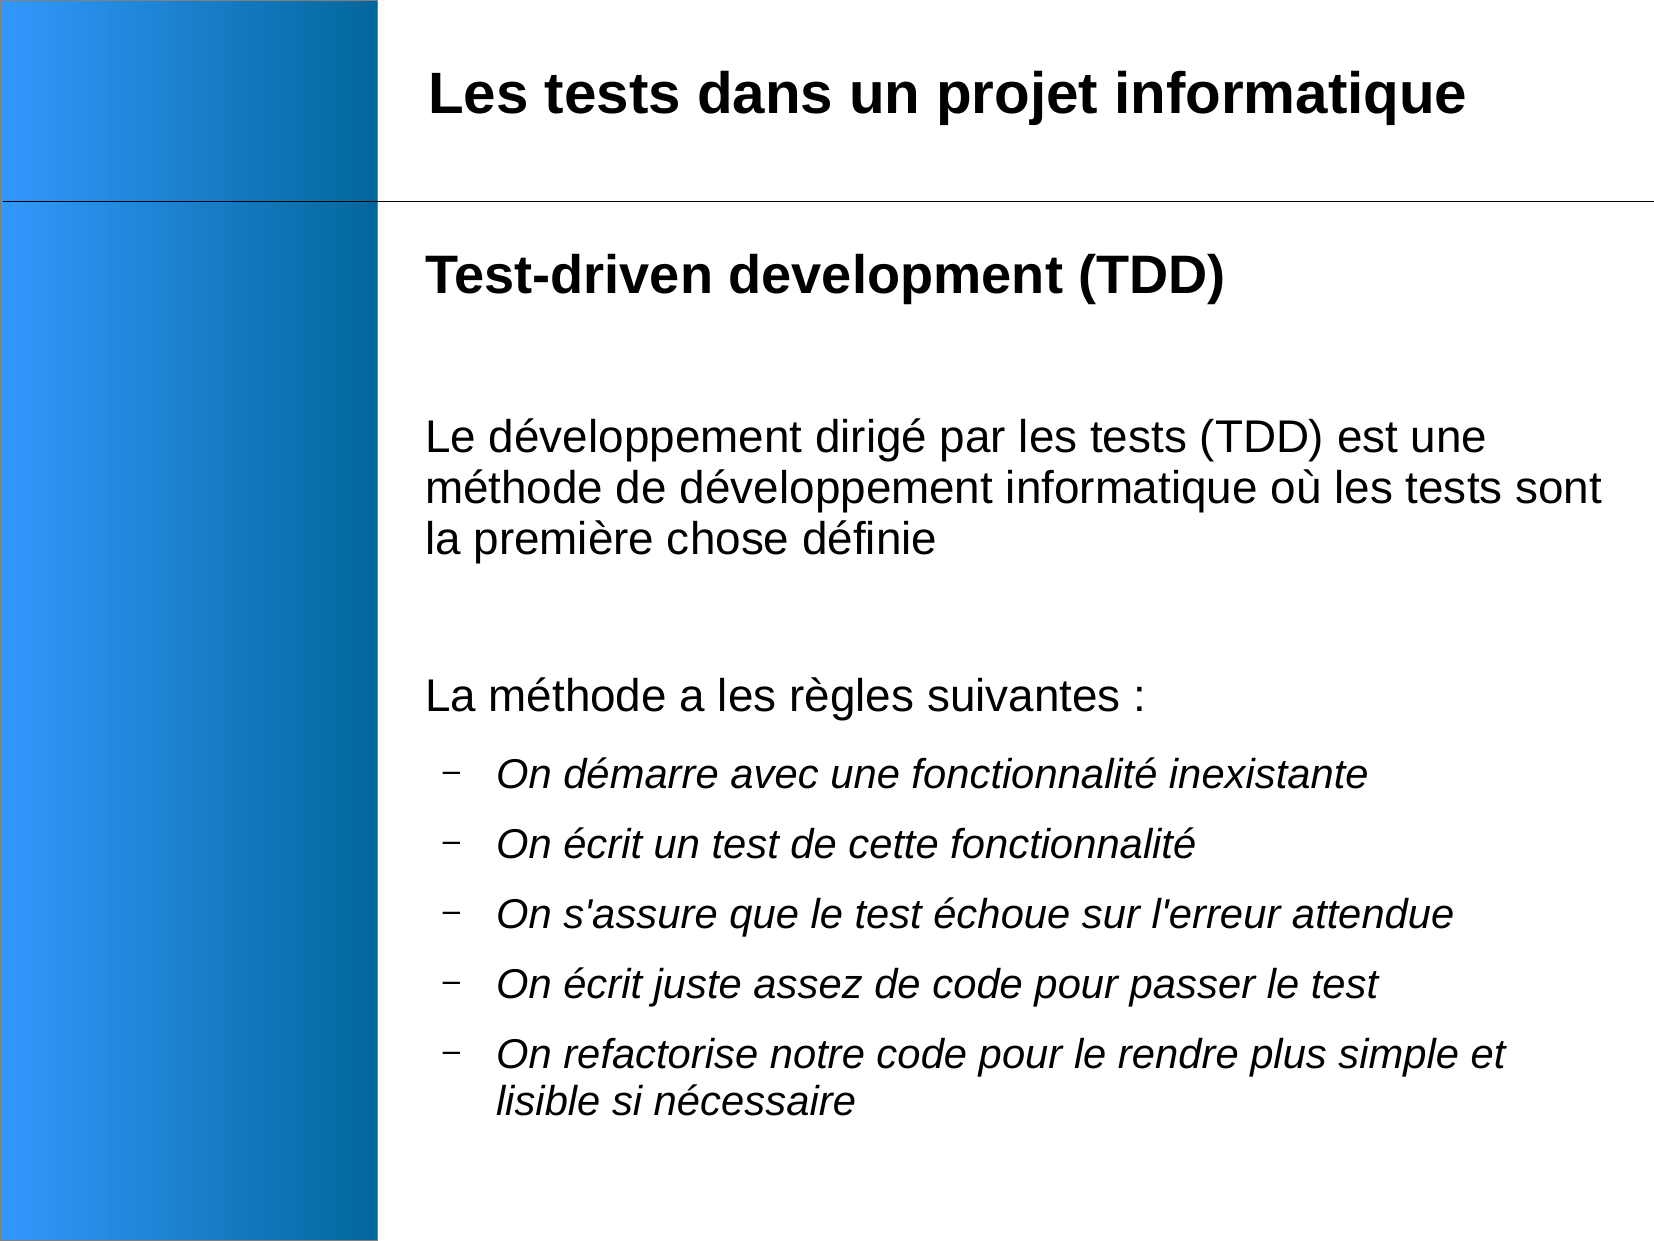

Les tests dans un projet informatique
#
Test-driven development (TDD)
Le développement dirigé par les tests (TDD) est une méthode de développement informatique où les tests sont la première chose définie
La méthode a les règles suivantes :
On démarre avec une fonctionnalité inexistante
On écrit un test de cette fonctionnalité
On s'assure que le test échoue sur l'erreur attendue
On écrit juste assez de code pour passer le test
On refactorise notre code pour le rendre plus simple et lisible si nécessaire